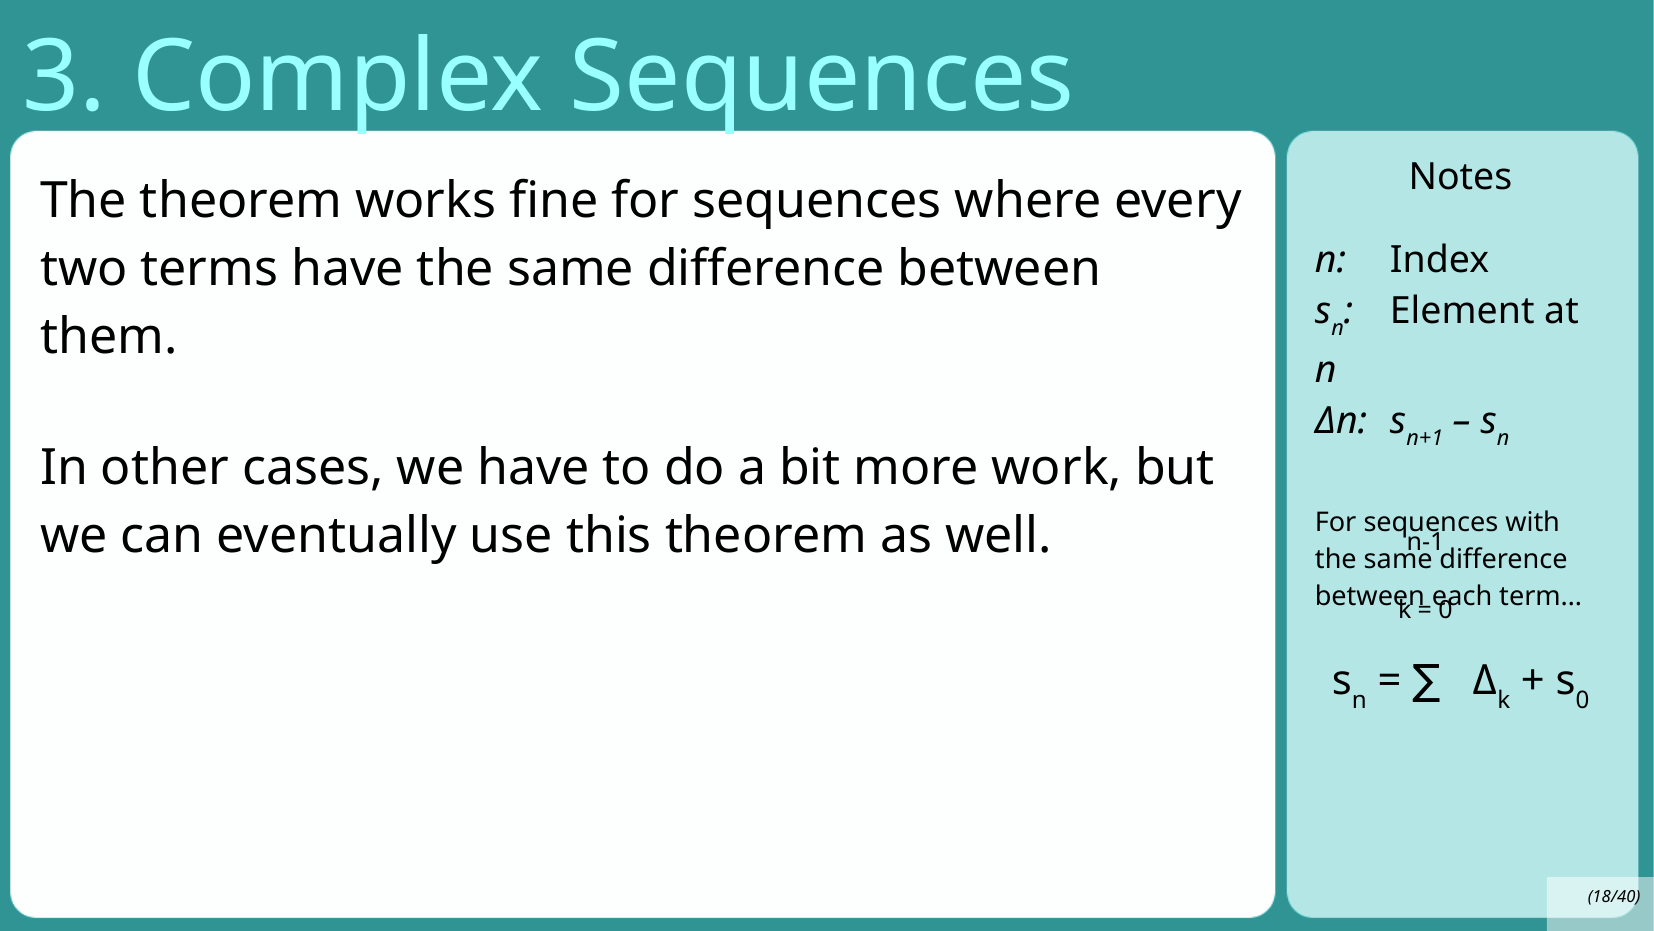

# 3. Complex Sequences
Notes
The theorem works fine for sequences where every two terms have the same difference between them.
In other cases, we have to do a bit more work, but we can eventually use this theorem as well.
n: 	Index
sn: 	Element at n
Δn: 	sn+1 – sn
For sequences with the same difference between each term…
sn = ∑ Δk + s0
n-1
k = 0